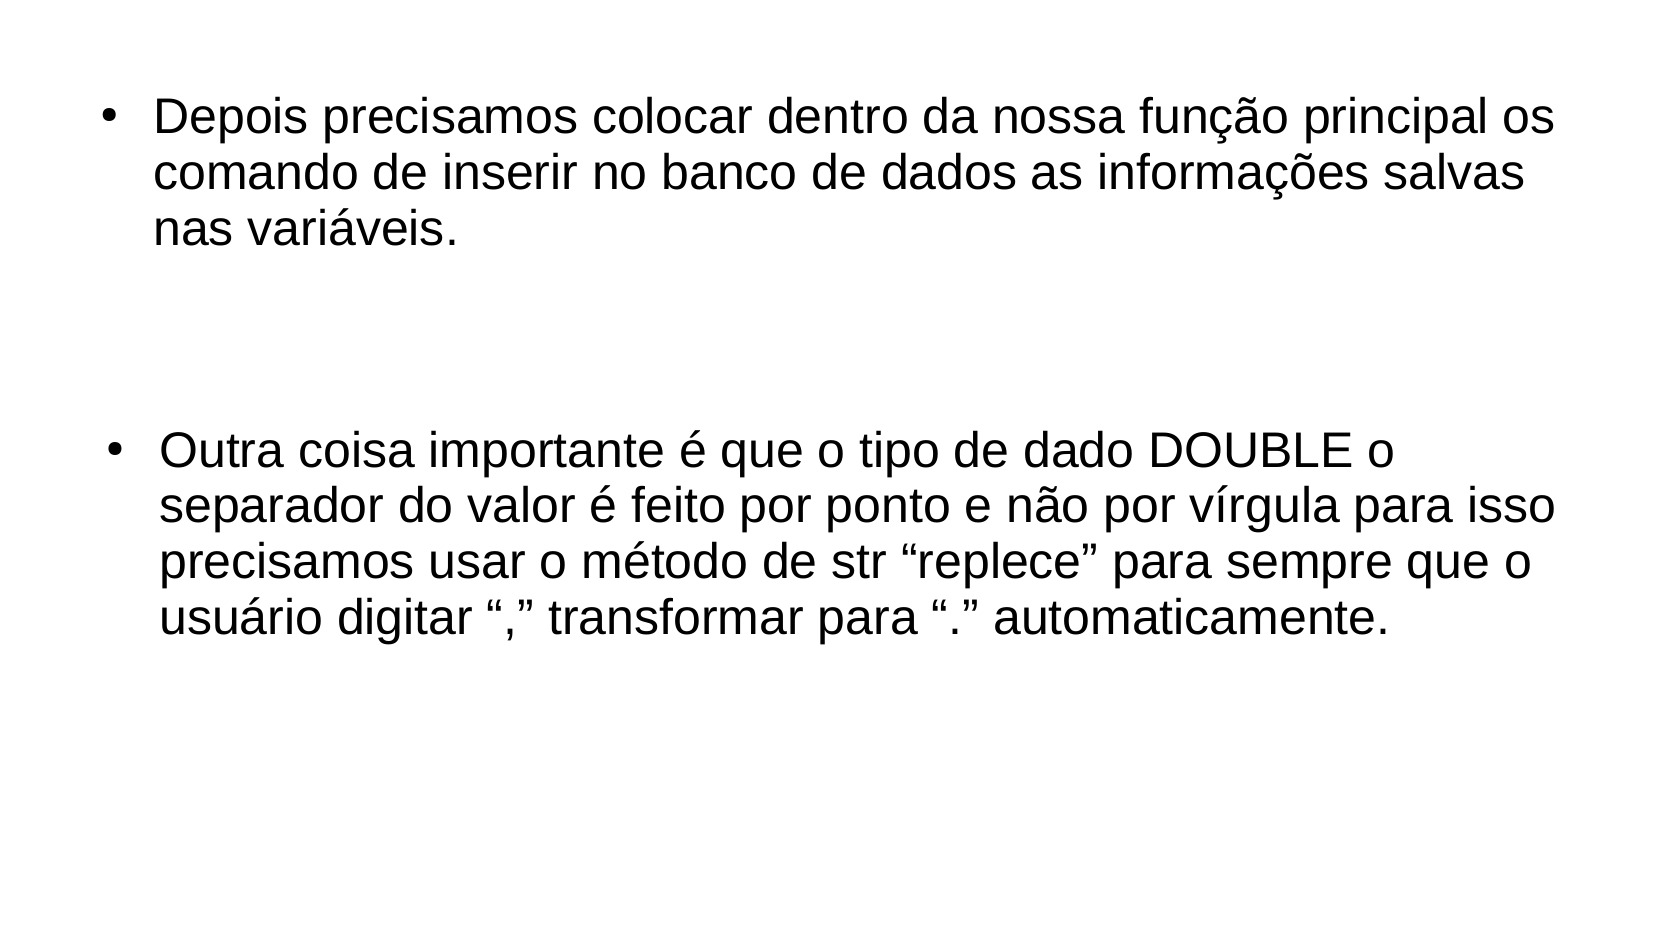

# Depois precisamos colocar dentro da nossa função principal os comando de inserir no banco de dados as informações salvas nas variáveis.
Outra coisa importante é que o tipo de dado DOUBLE o separador do valor é feito por ponto e não por vírgula para isso precisamos usar o método de str “replece” para sempre que o usuário digitar “,” transformar para “.” automaticamente.